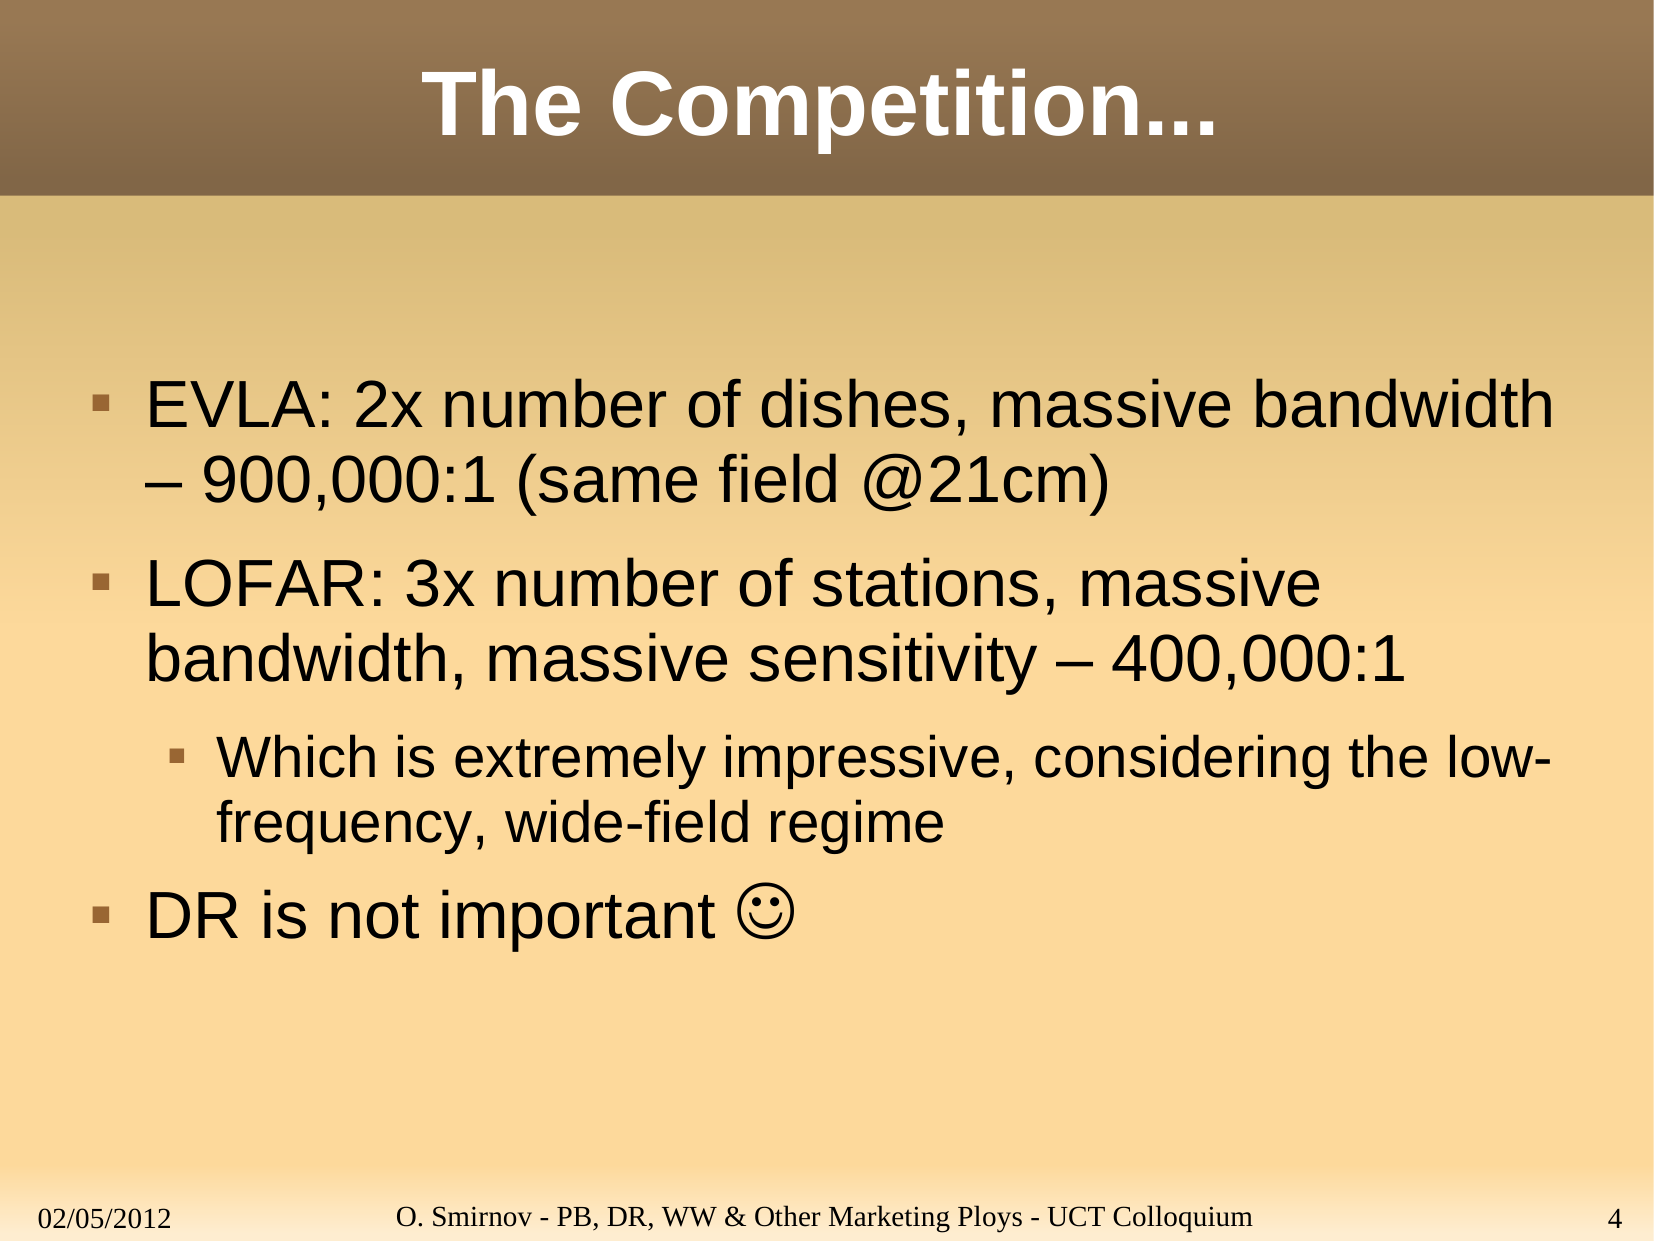

# The Competition...
EVLA: 2x number of dishes, massive bandwidth – 900,000:1 (same field @21cm)
LOFAR: 3x number of stations, massive bandwidth, massive sensitivity – 400,000:1
Which is extremely impressive, considering the low-frequency, wide-field regime
DR is not important 
O. Smirnov - PB, DR, WW & Other Marketing Ploys - UCT Colloquium
02/05/2012
4